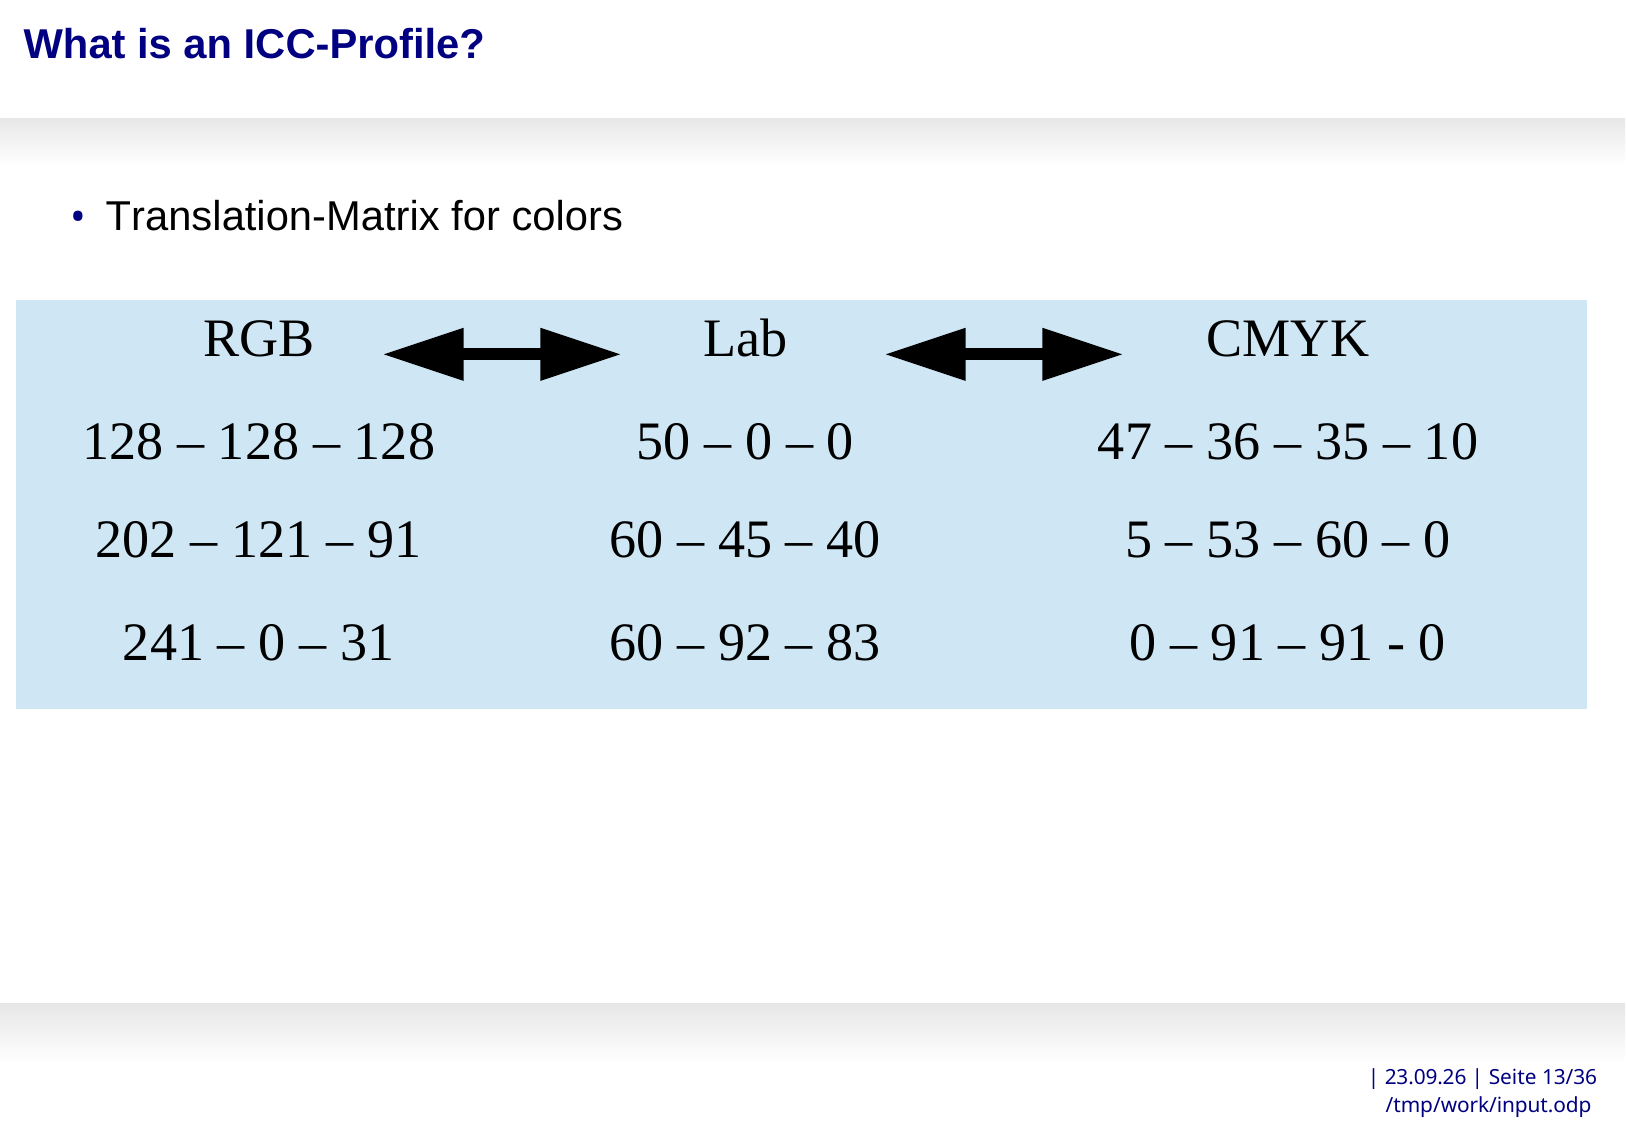

# What is an ICC-Profile?
Translation-Matrix for colors
| RGB | Lab | CMYK |
| --- | --- | --- |
| 128 – 128 – 128 | 50 – 0 – 0 | 47 – 36 – 35 – 10 |
| 202 – 121 – 91 | 60 – 45 – 40 | 5 – 53 – 60 – 0 |
| 241 – 0 – 31 | 60 – 92 – 83 | 0 – 91 – 91 - 0 |